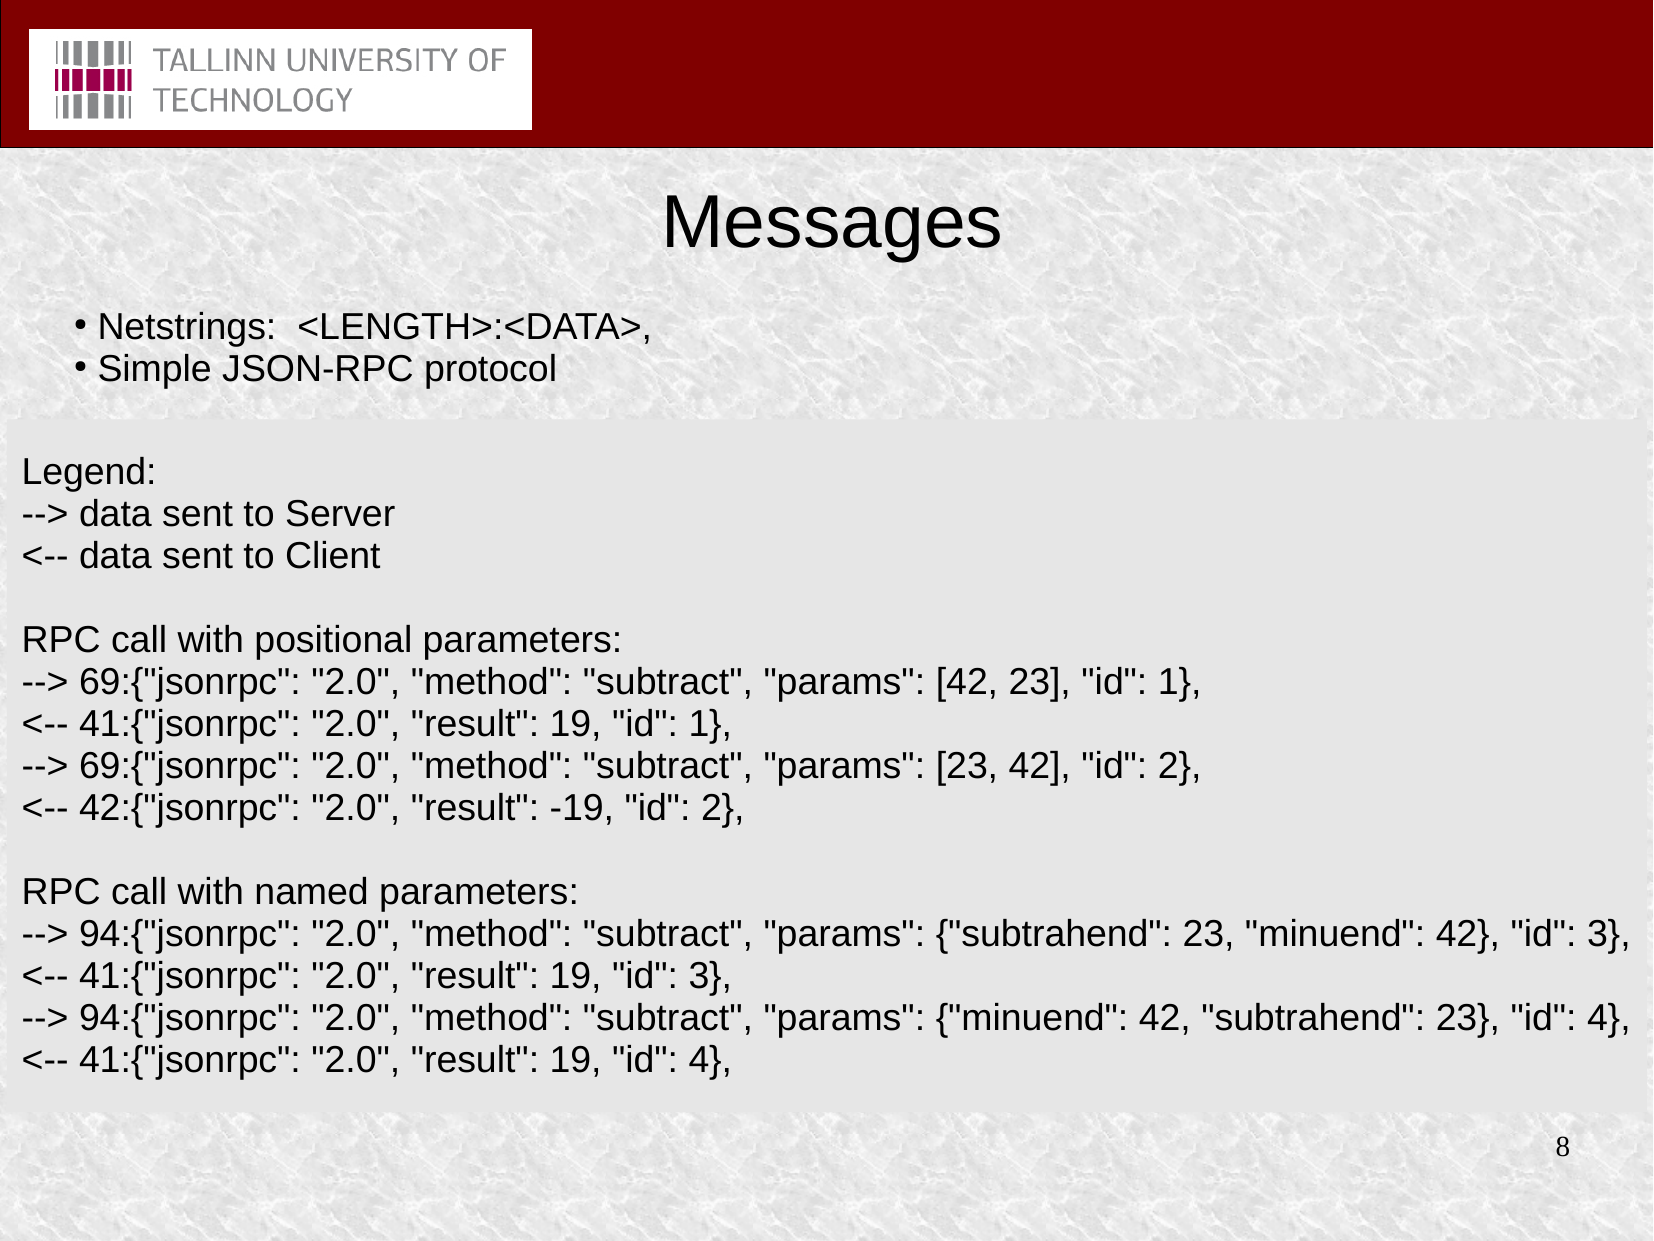

# Messages
 Netstrings: <LENGTH>:<DATA>,
 Simple JSON-RPC protocol
Legend:
--> data sent to Server
<-- data sent to Client
RPC call with positional parameters:
--> 69:{"jsonrpc": "2.0", "method": "subtract", "params": [42, 23], "id": 1},
<-- 41:{"jsonrpc": "2.0", "result": 19, "id": 1},
--> 69:{"jsonrpc": "2.0", "method": "subtract", "params": [23, 42], "id": 2},
<-- 42:{"jsonrpc": "2.0", "result": -19, "id": 2},
RPC call with named parameters:
--> 94:{"jsonrpc": "2.0", "method": "subtract", "params": {"subtrahend": 23, "minuend": 42}, "id": 3},
<-- 41:{"jsonrpc": "2.0", "result": 19, "id": 3},
--> 94:{"jsonrpc": "2.0", "method": "subtract", "params": {"minuend": 42, "subtrahend": 23}, "id": 4},
<-- 41:{"jsonrpc": "2.0", "result": 19, "id": 4},
8